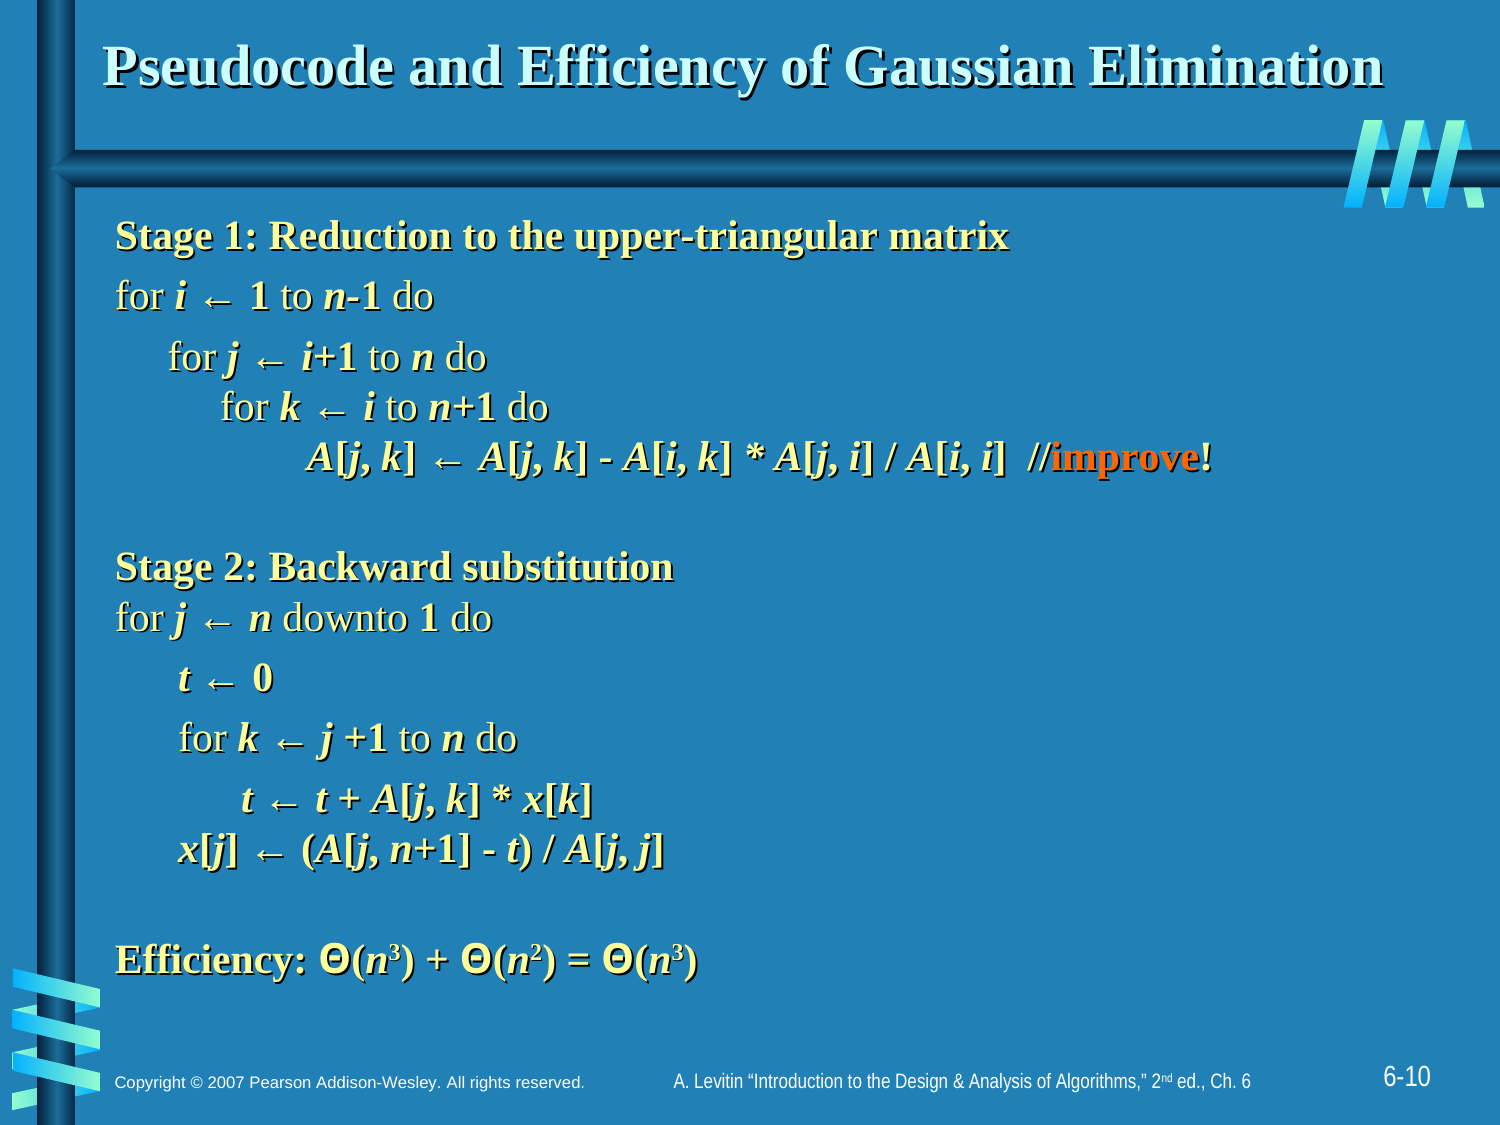

# Pseudocode and Efficiency of Gaussian Elimination
Stage 1: Reduction to the upper-triangular matrix
for i ← 1 to n-1 do
 for j ← i+1 to n do
 for k ← i to n+1 do
	 A[j, k] ← A[j, k] - A[i, k] * A[j, i] / A[i, i] //improve!
Stage 2: Backward substitution
for j ← n downto 1 do
 t ← 0
 for k ← j +1 to n do
 t ← t + A[j, k] * x[k]
 x[j] ← (A[j, n+1] - t) / A[j, j]
Efficiency: Θ(n3) + Θ(n2) = Θ(n3)